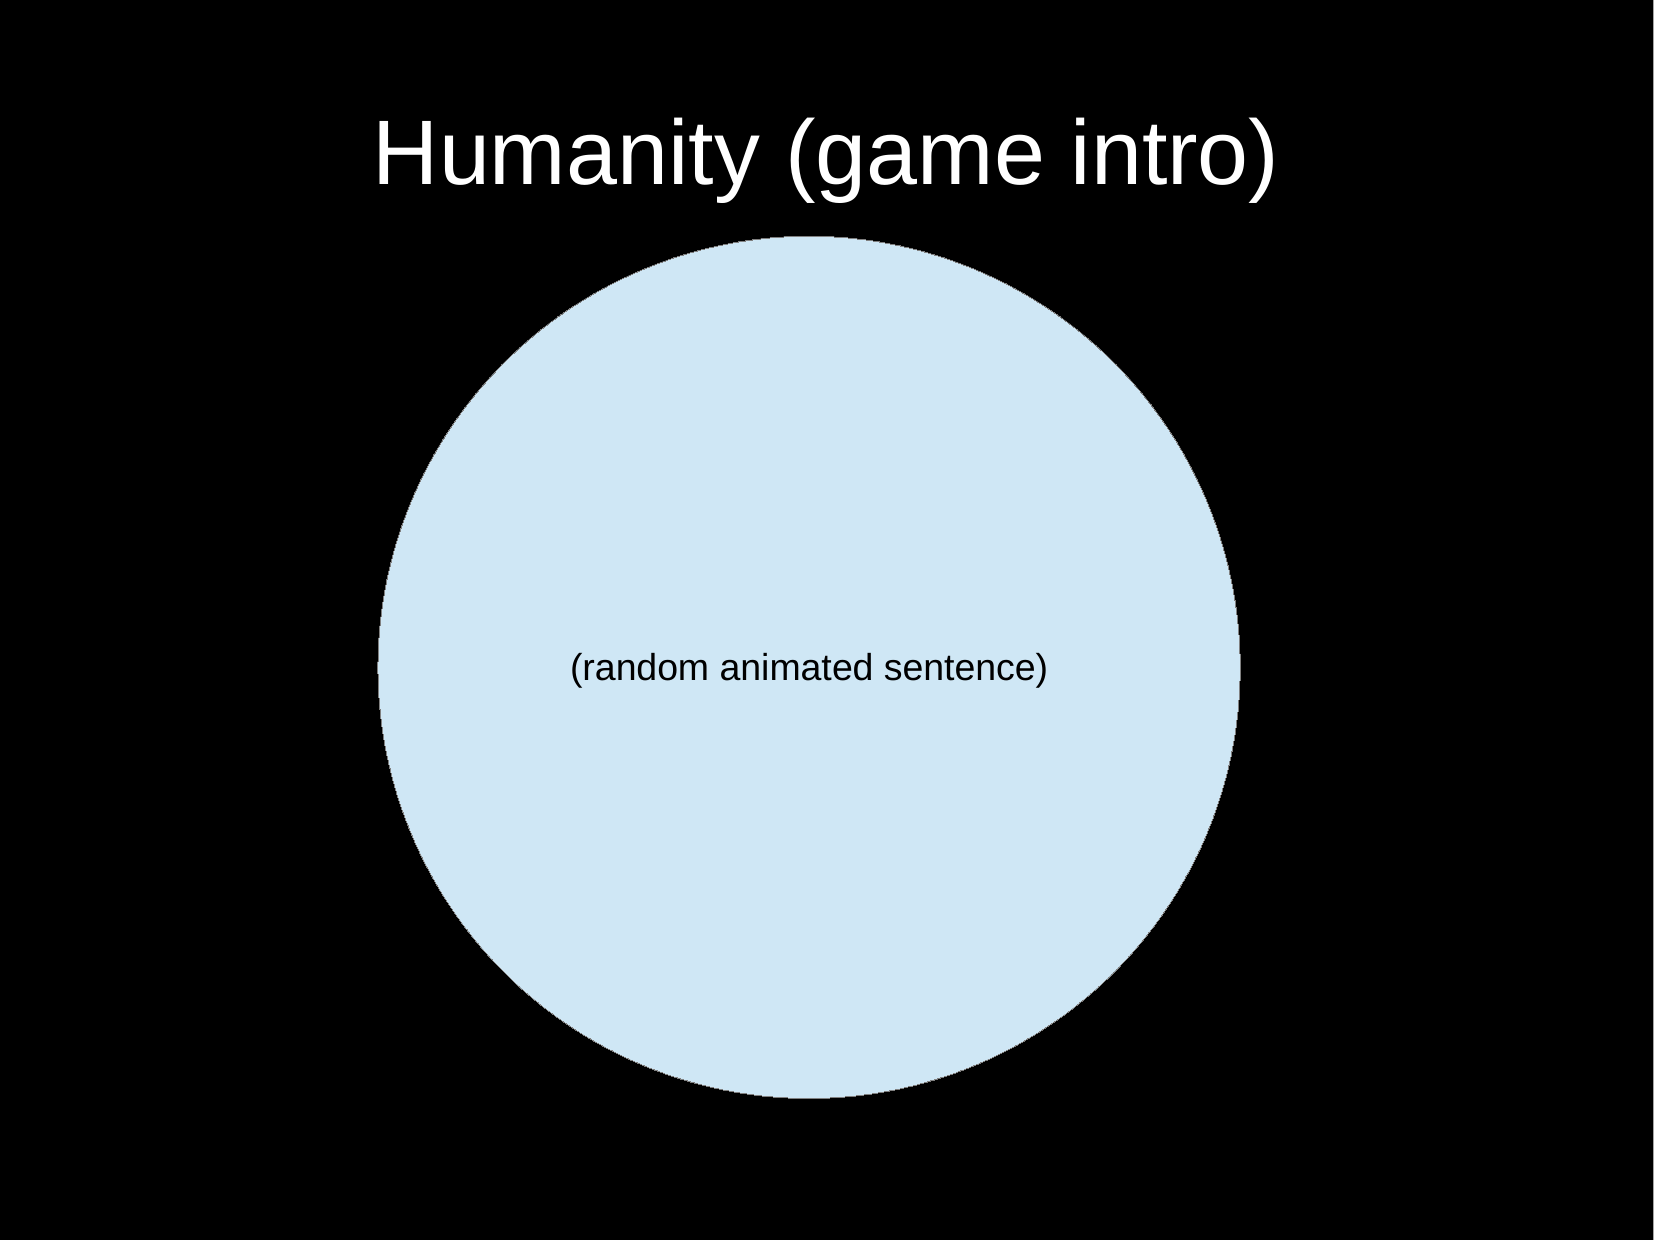

# Humanity (game intro)
(random animated sentence)